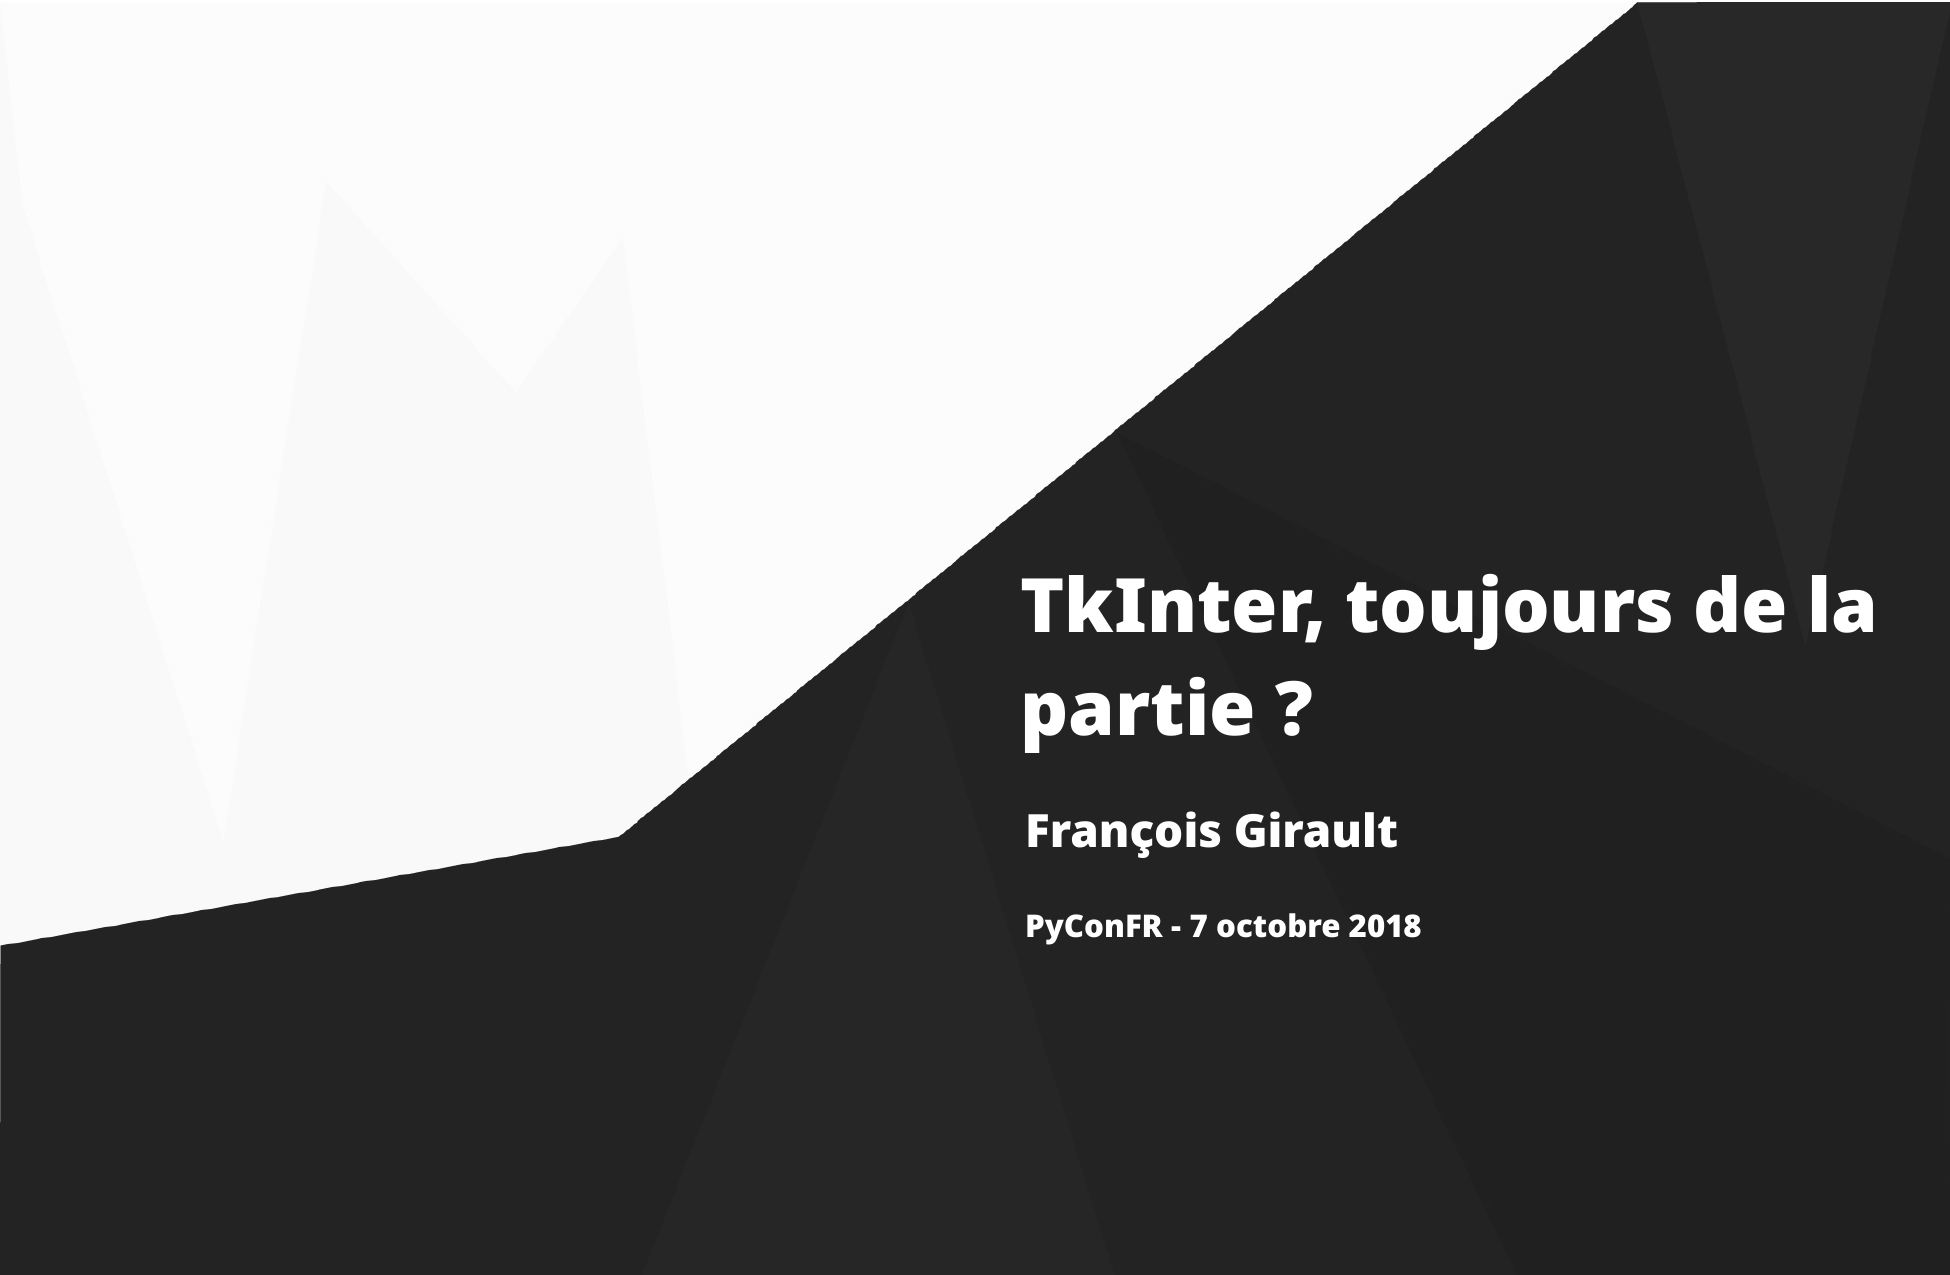

# TkInter, toujours de la partie ?
François Girault
PyConFR - 7 octobre 2018